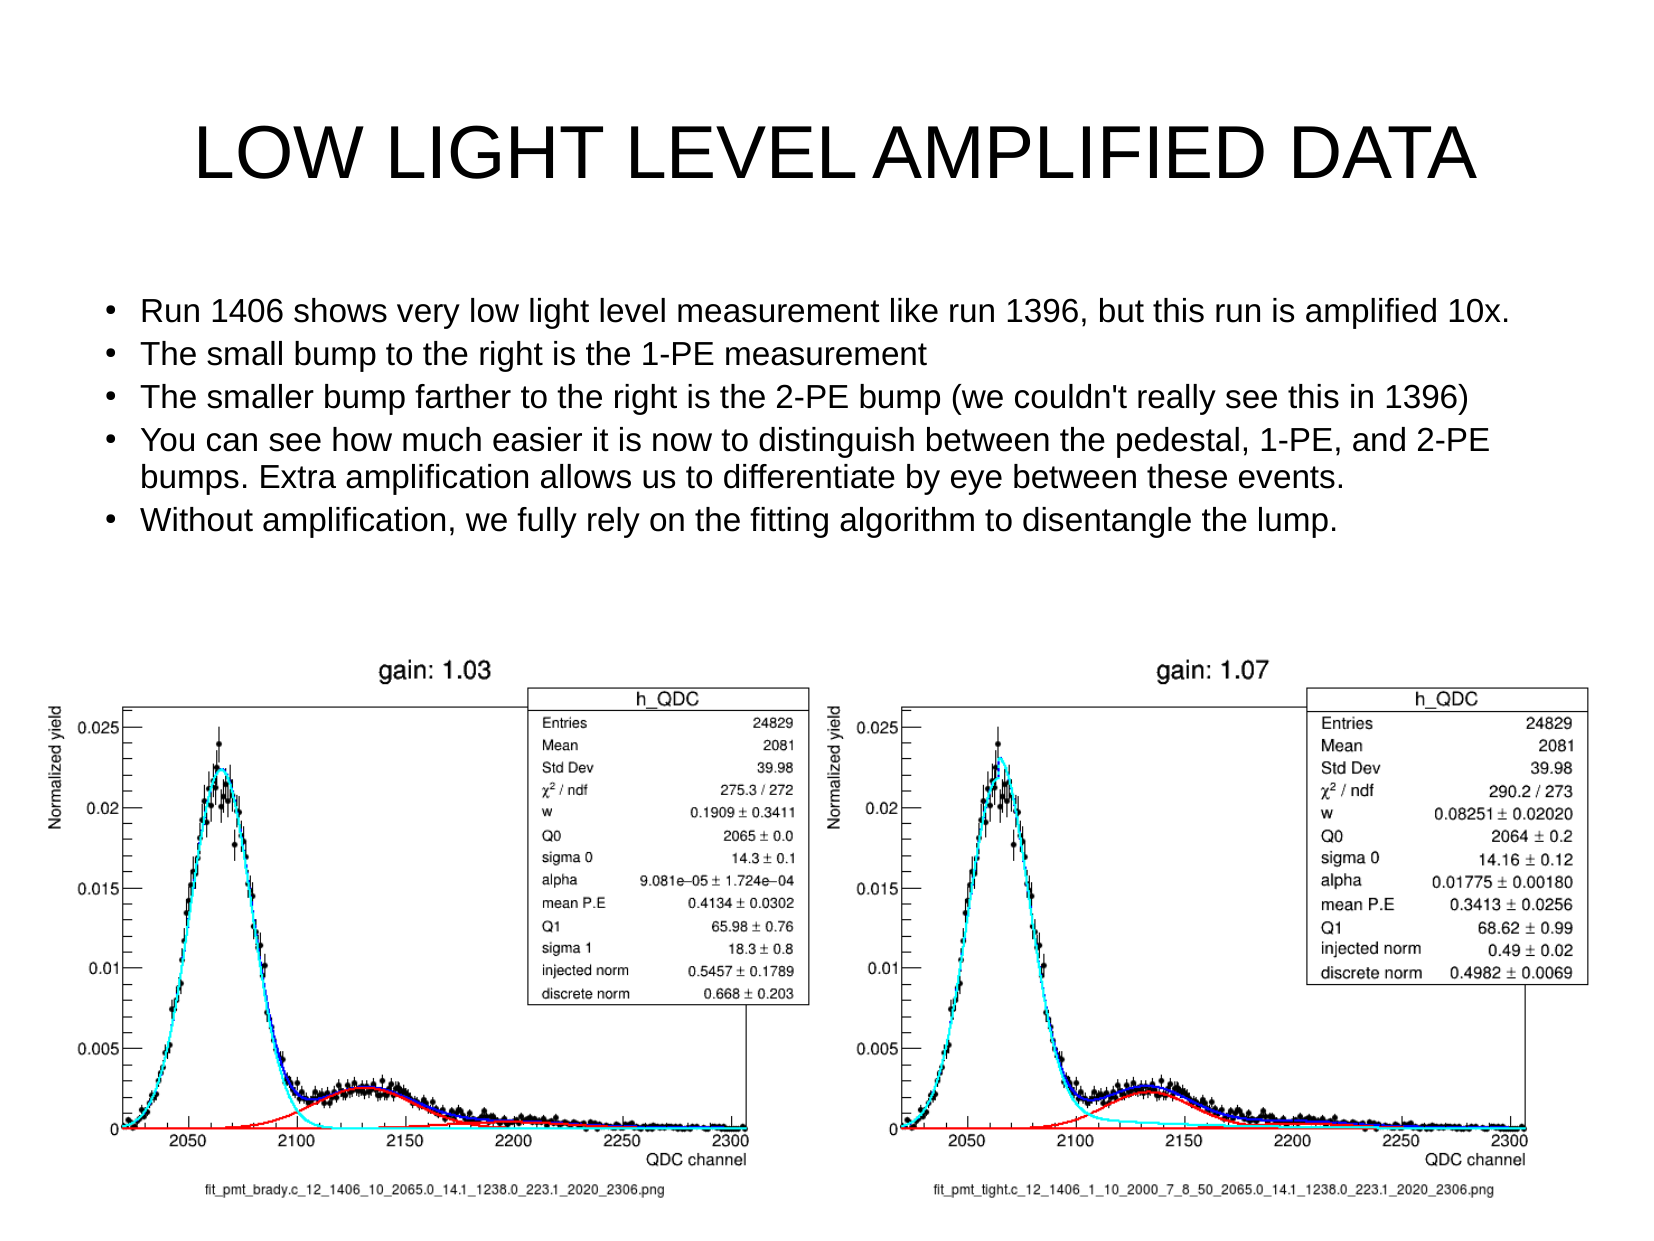

# LOW LIGHT LEVEL AMPLIFIED DATA
Run 1406 shows very low light level measurement like run 1396, but this run is amplified 10x.
The small bump to the right is the 1-PE measurement
The smaller bump farther to the right is the 2-PE bump (we couldn't really see this in 1396)
You can see how much easier it is now to distinguish between the pedestal, 1-PE, and 2-PE bumps. Extra amplification allows us to differentiate by eye between these events.
Without amplification, we fully rely on the fitting algorithm to disentangle the lump.